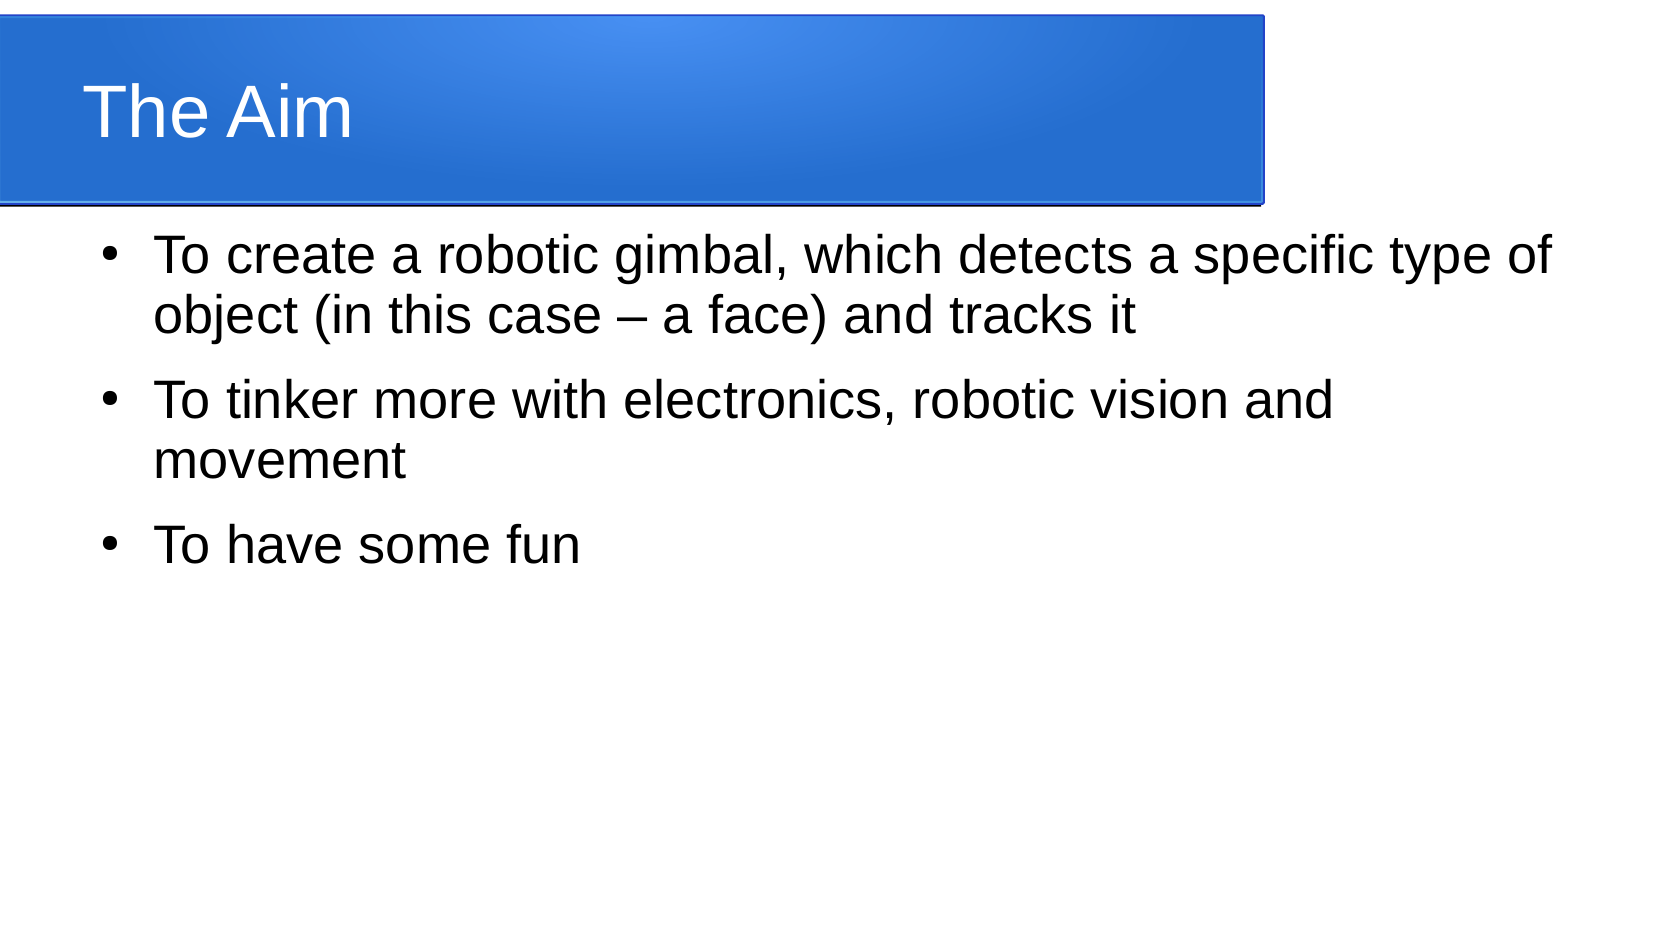

# The Aim
To create a robotic gimbal, which detects a specific type of object (in this case – a face) and tracks it
To tinker more with electronics, robotic vision and movement
To have some fun